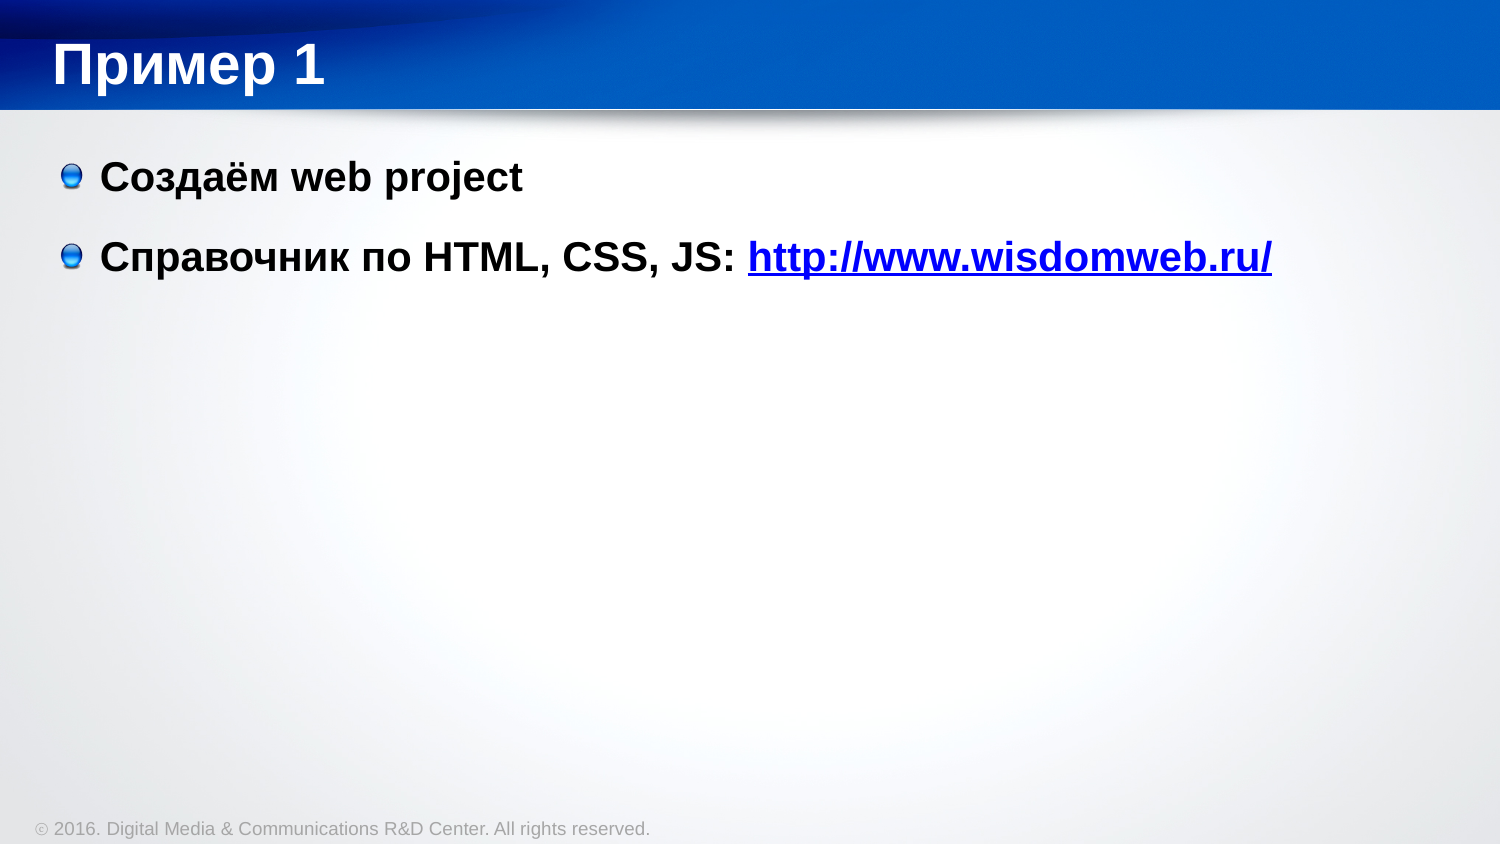

Пример 1
# Создаём web project
Справочник по HTML, CSS, JS: http://www.wisdomweb.ru/